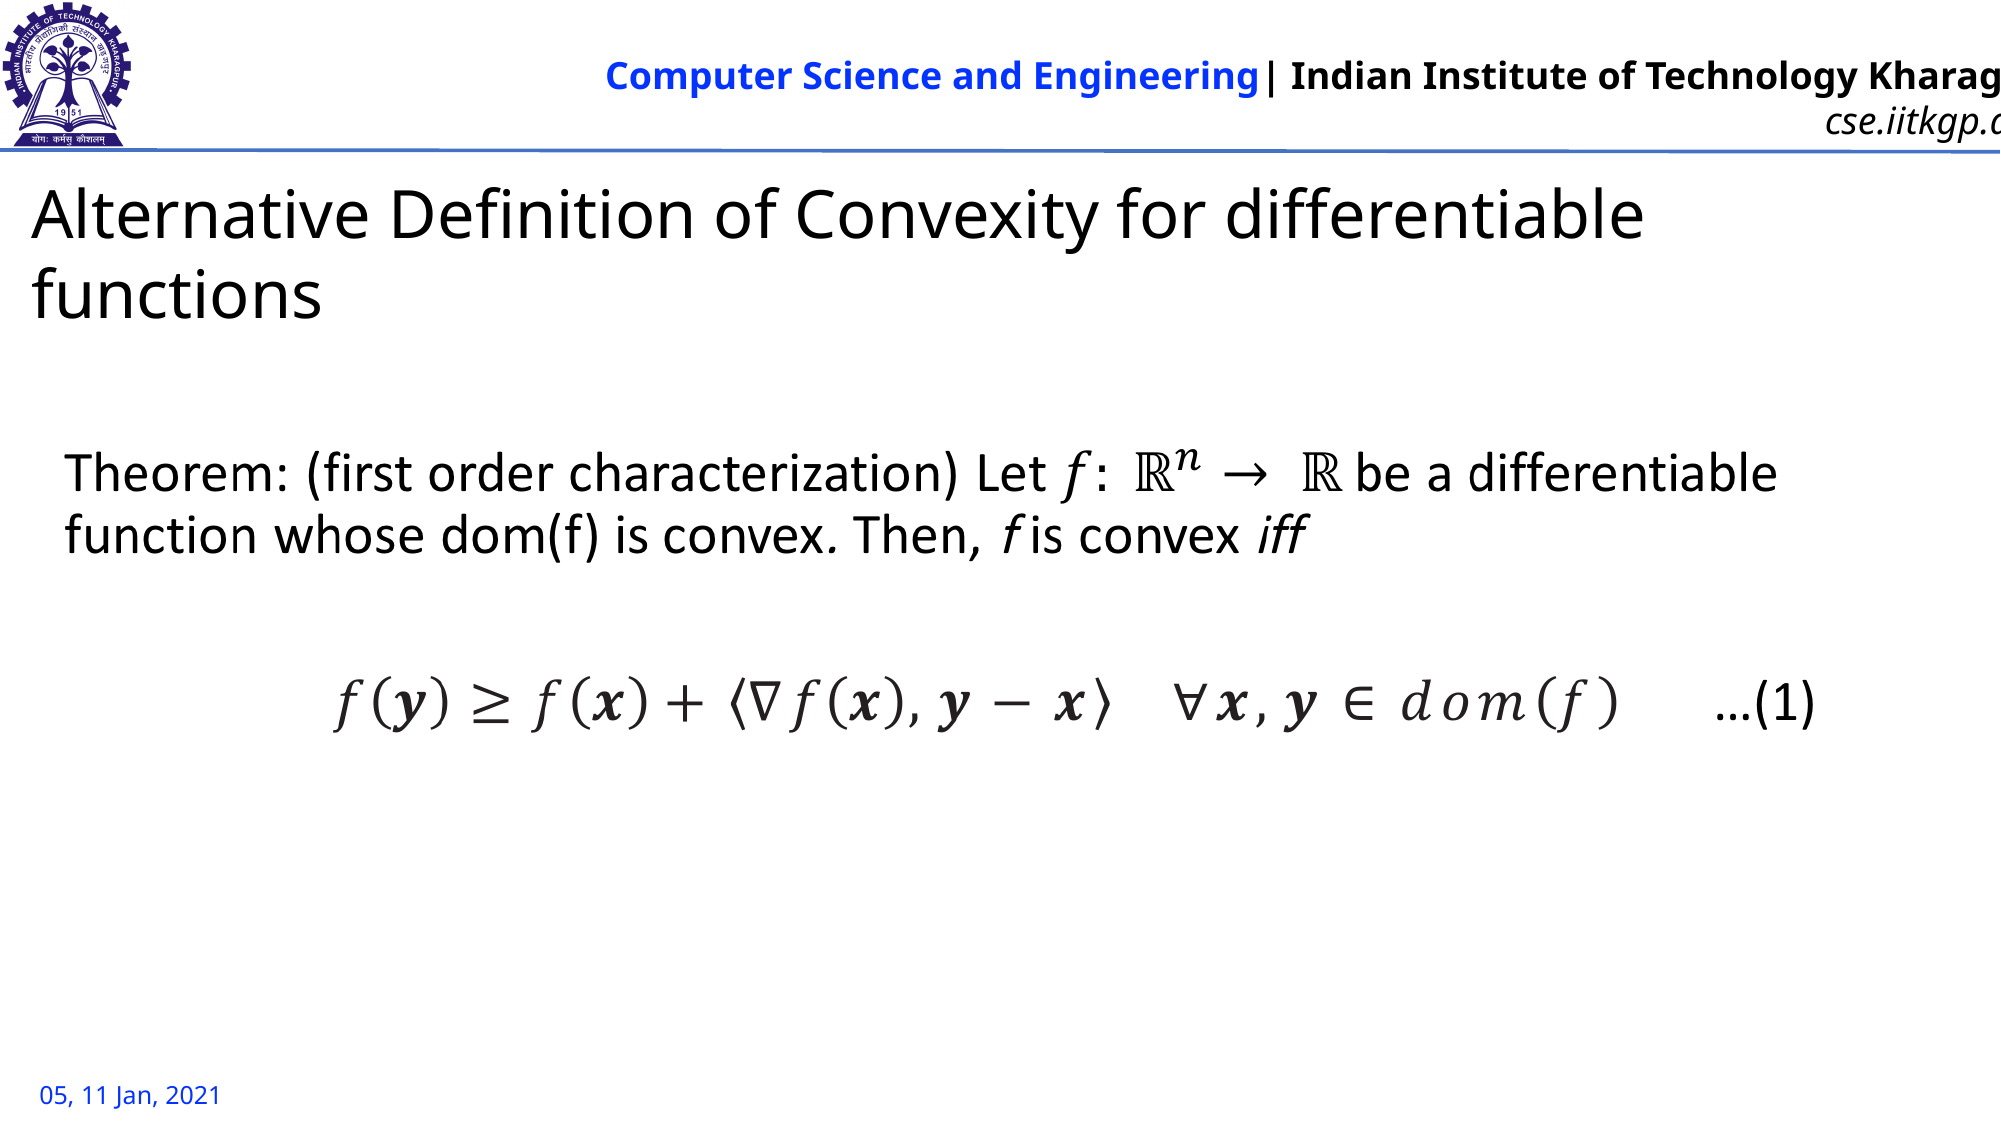

# Alternative Definition of Convexity for differentiable functions
05, 11 Jan, 2021